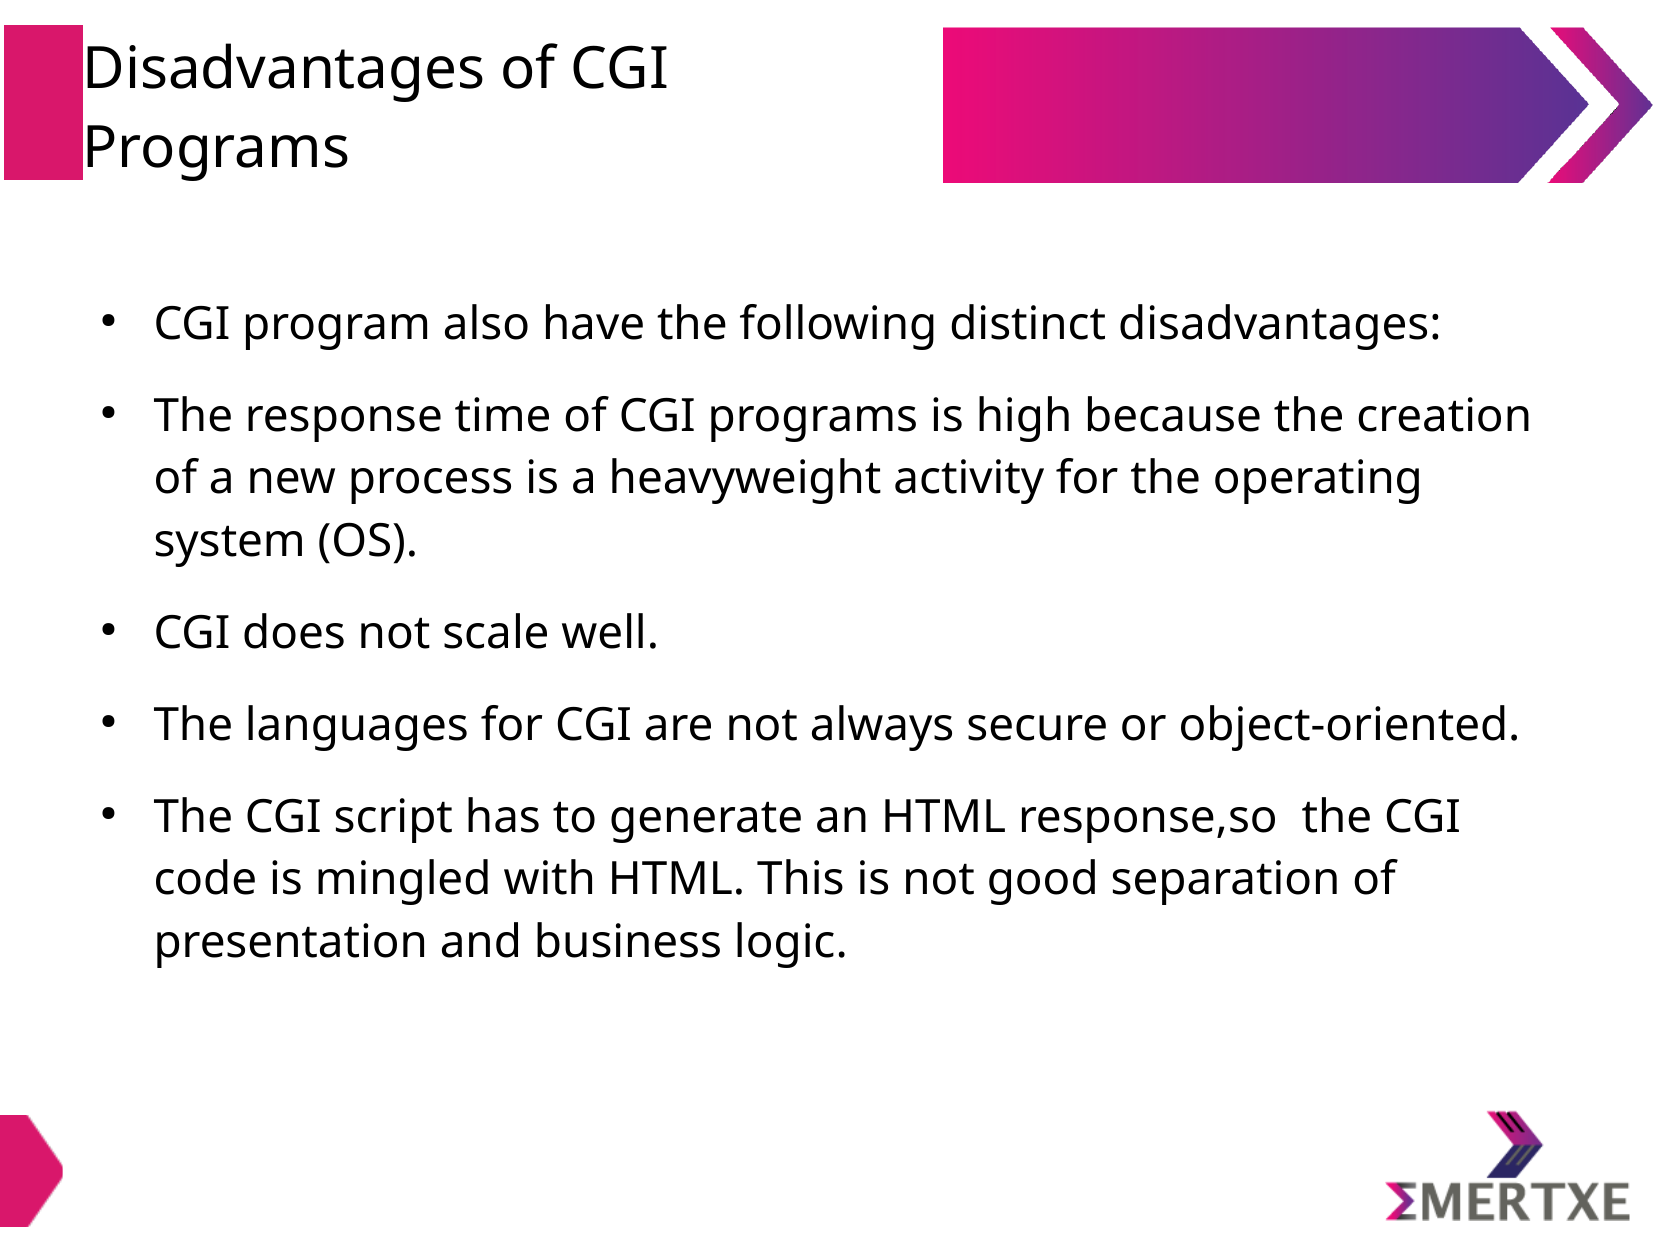

# Disadvantages of CGI Programs
CGI program also have the following distinct disadvantages:
The response time of CGI programs is high because the creation of a new process is a heavyweight activity for the operating system (OS).
CGI does not scale well.
The languages for CGI are not always secure or object-oriented.
The CGI script has to generate an HTML response,so the CGI code is mingled with HTML. This is not good separation of presentation and business logic.